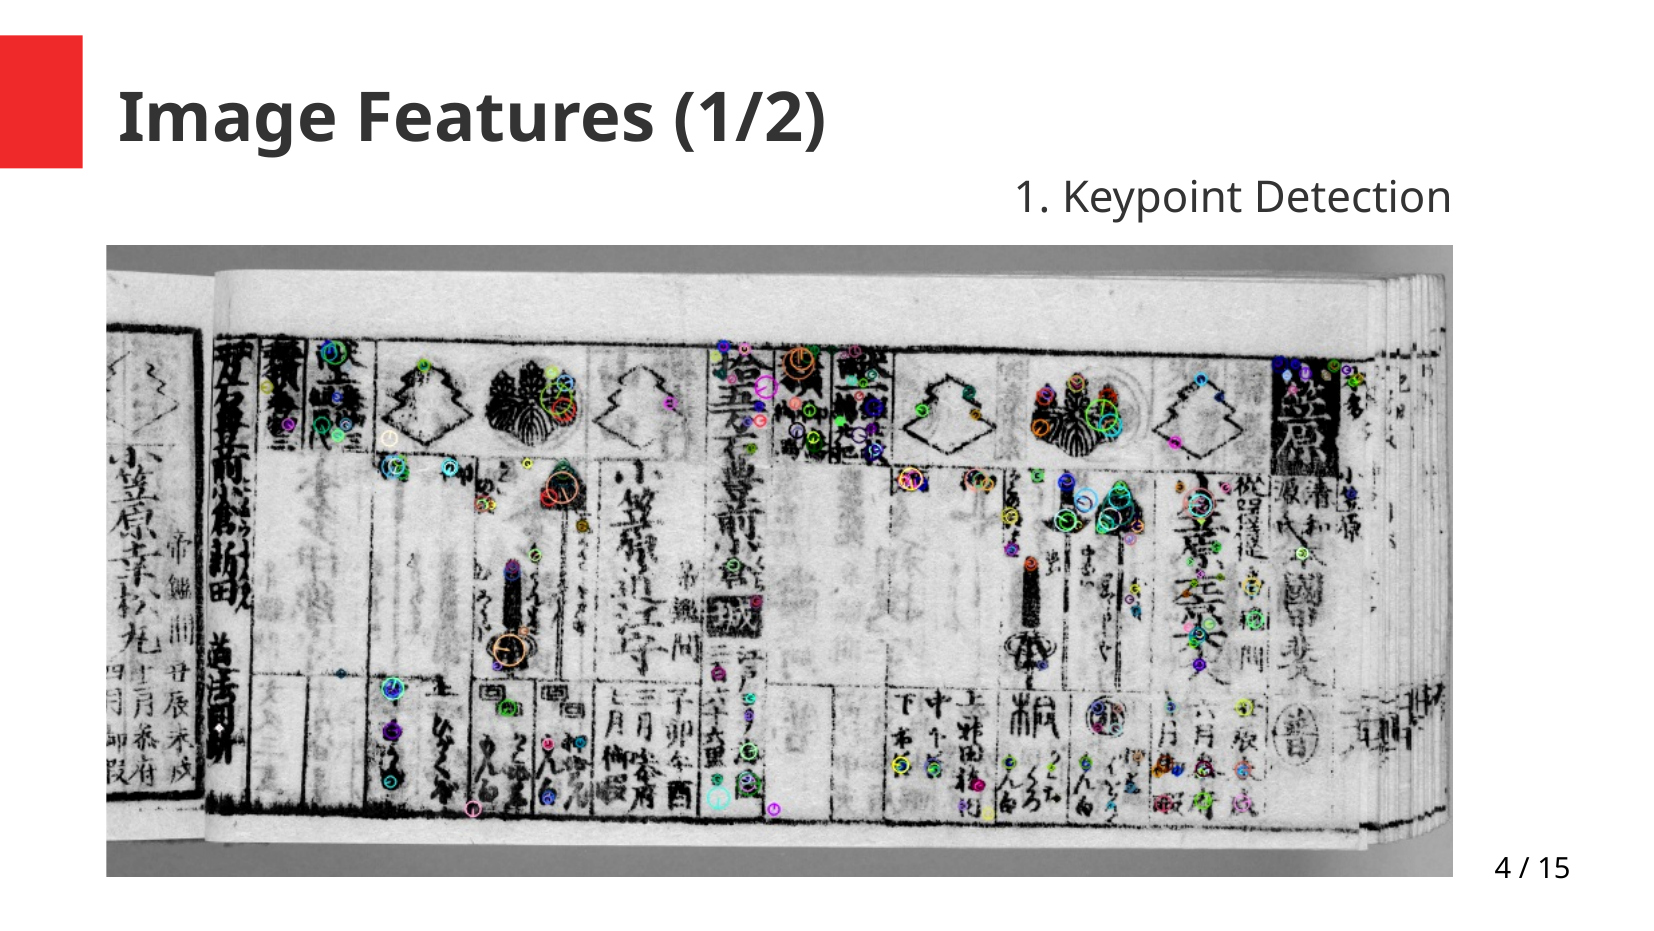

# Image Features (1/2)
1. Keypoint Detection
4